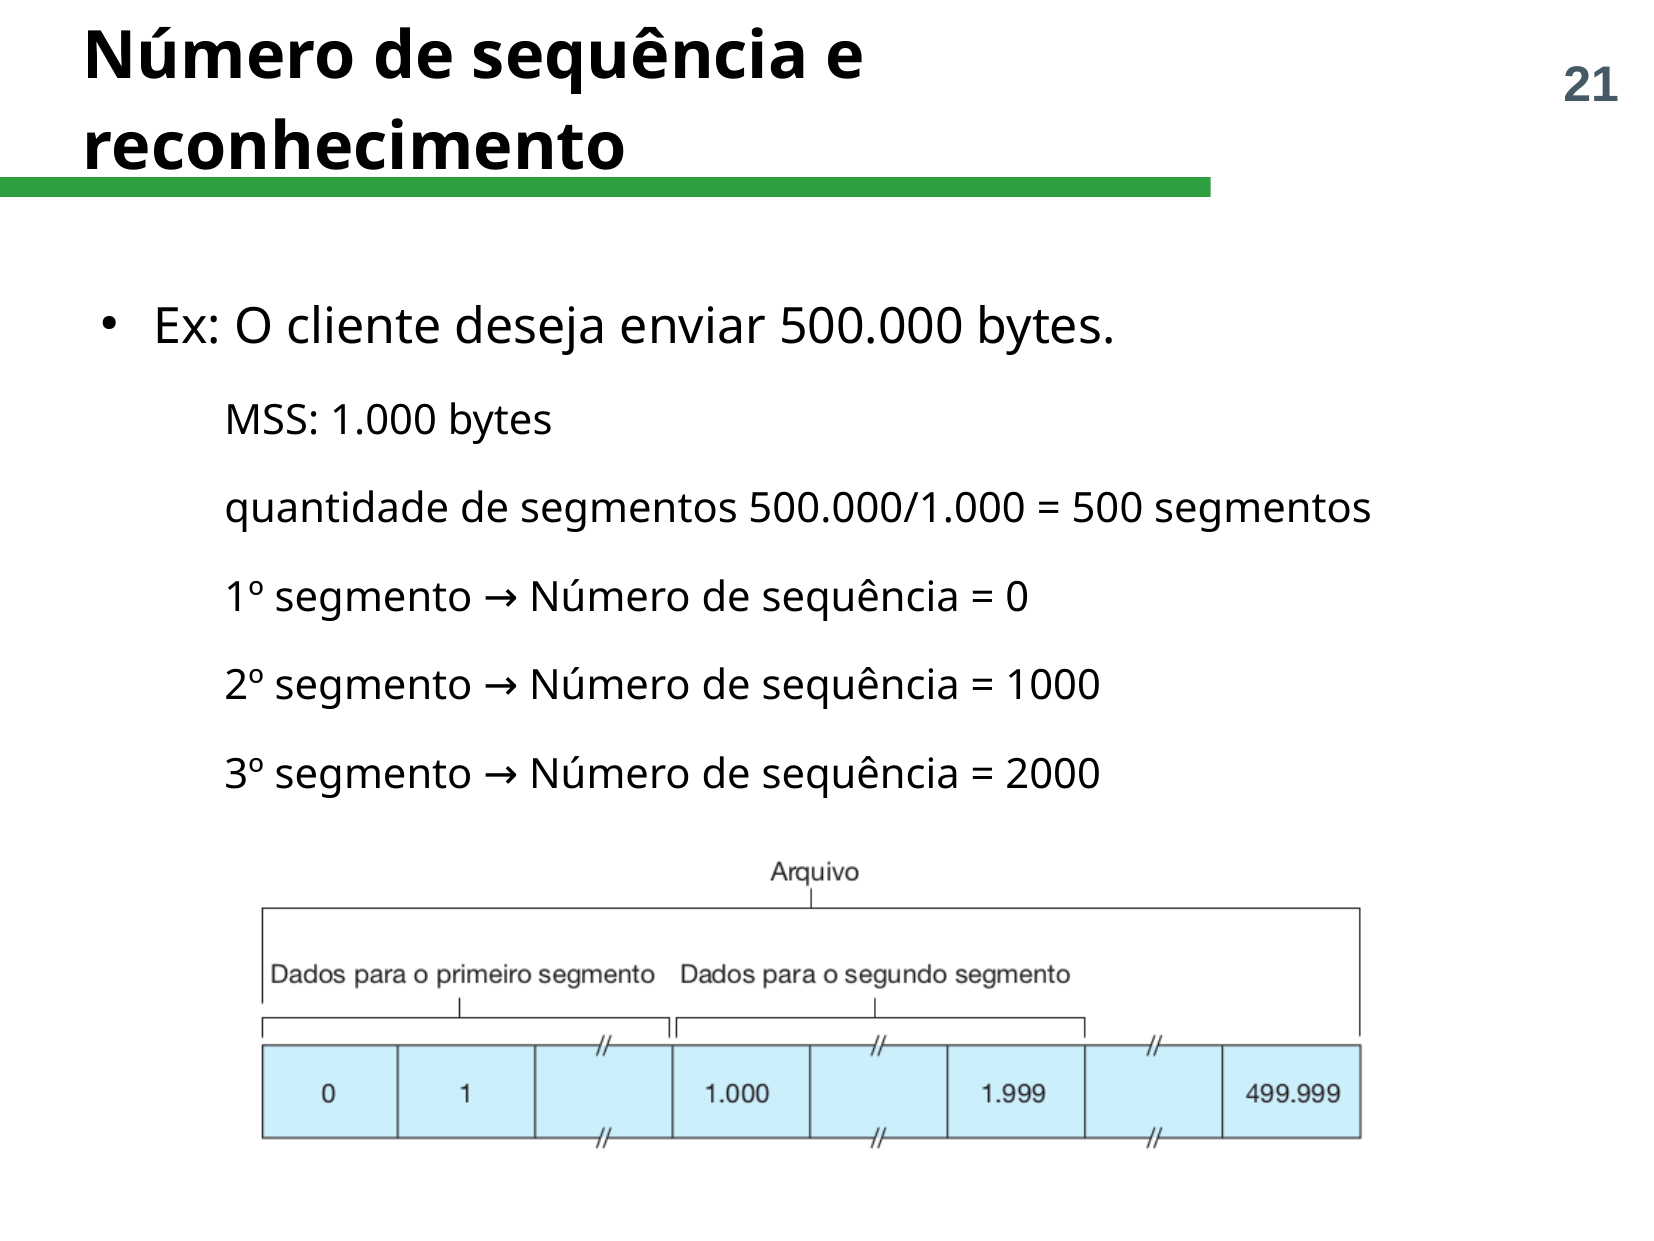

# Número de sequência e reconhecimento
Ex: O cliente deseja enviar 500.000 bytes.
MSS: 1.000 bytes
quantidade de segmentos 500.000/1.000 = 500 segmentos
1º segmento → Número de sequência = 0
2º segmento → Número de sequência = 1000
3º segmento → Número de sequência = 2000